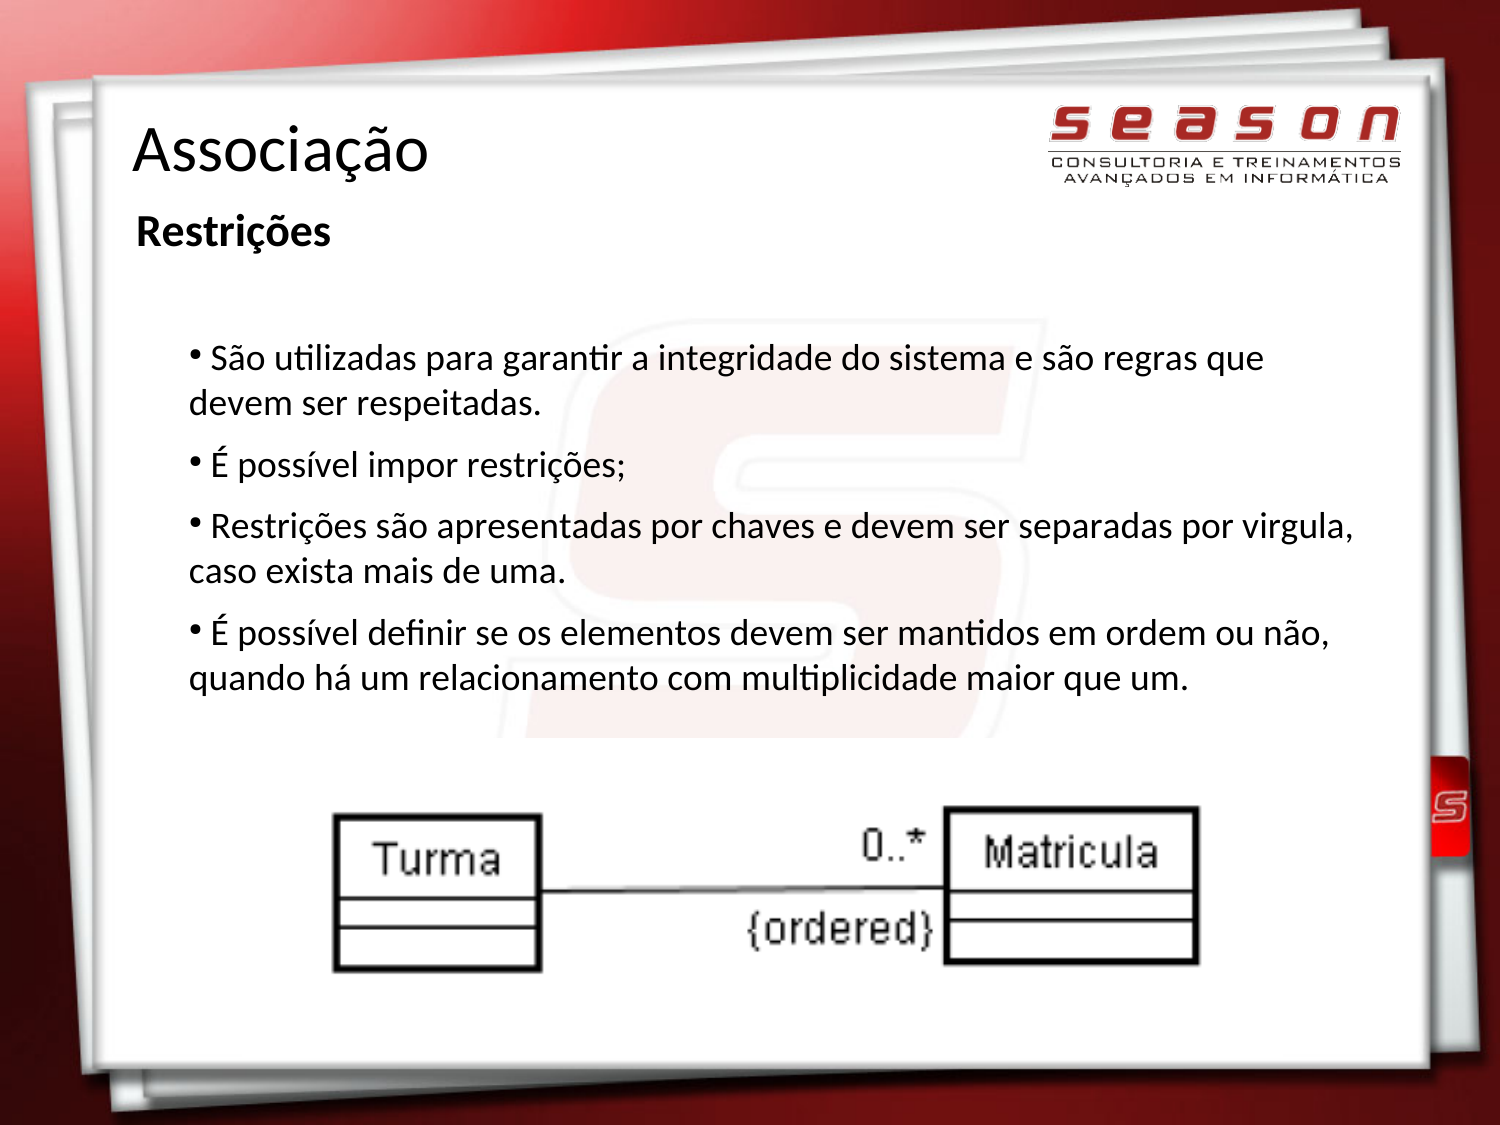

# Associação
Restrições
 São utilizadas para garantir a integridade do sistema e são regras que devem ser respeitadas.
 É possível impor restrições;
 Restrições são apresentadas por chaves e devem ser separadas por virgula, caso exista mais de uma.
 É possível definir se os elementos devem ser mantidos em ordem ou não, quando há um relacionamento com multiplicidade maior que um.